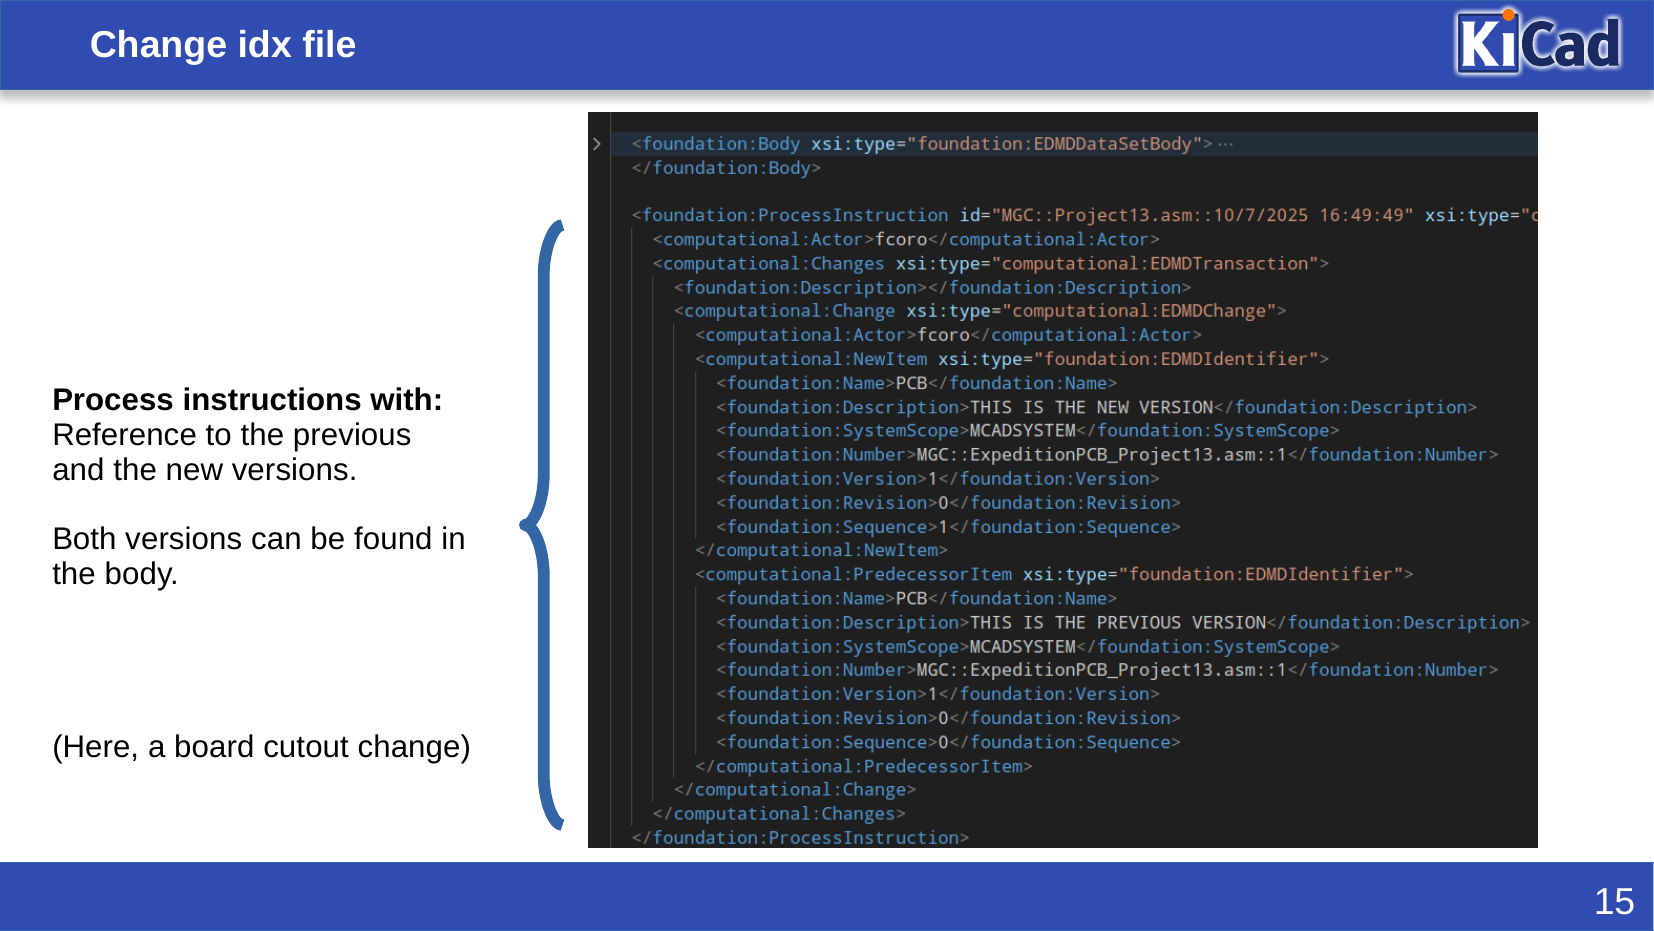

Change idx file
Process instructions with:
Reference to the previous and the new versions.
Both versions can be found in the body.
(Here, a board cutout change)